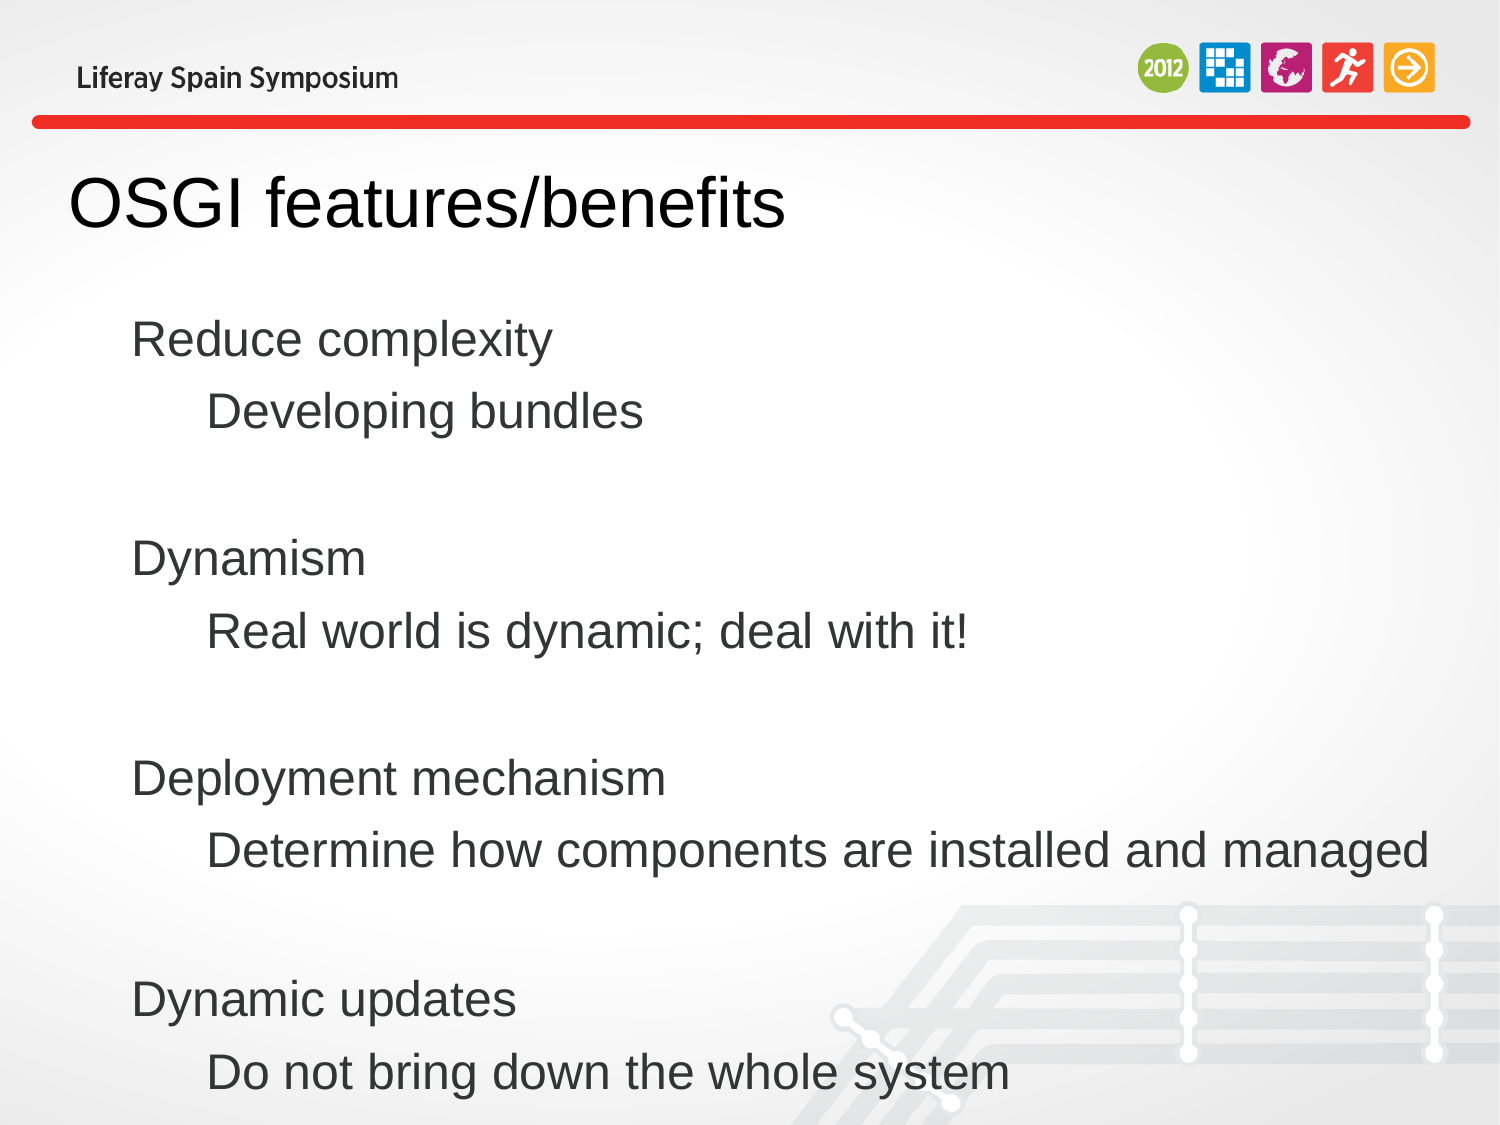

# OSGI features/benefits
Reduce complexity
Developing bundles
Dynamism
Real world is dynamic; deal with it!
Deployment mechanism
Determine how components are installed and managed
Dynamic updates
Do not bring down the whole system